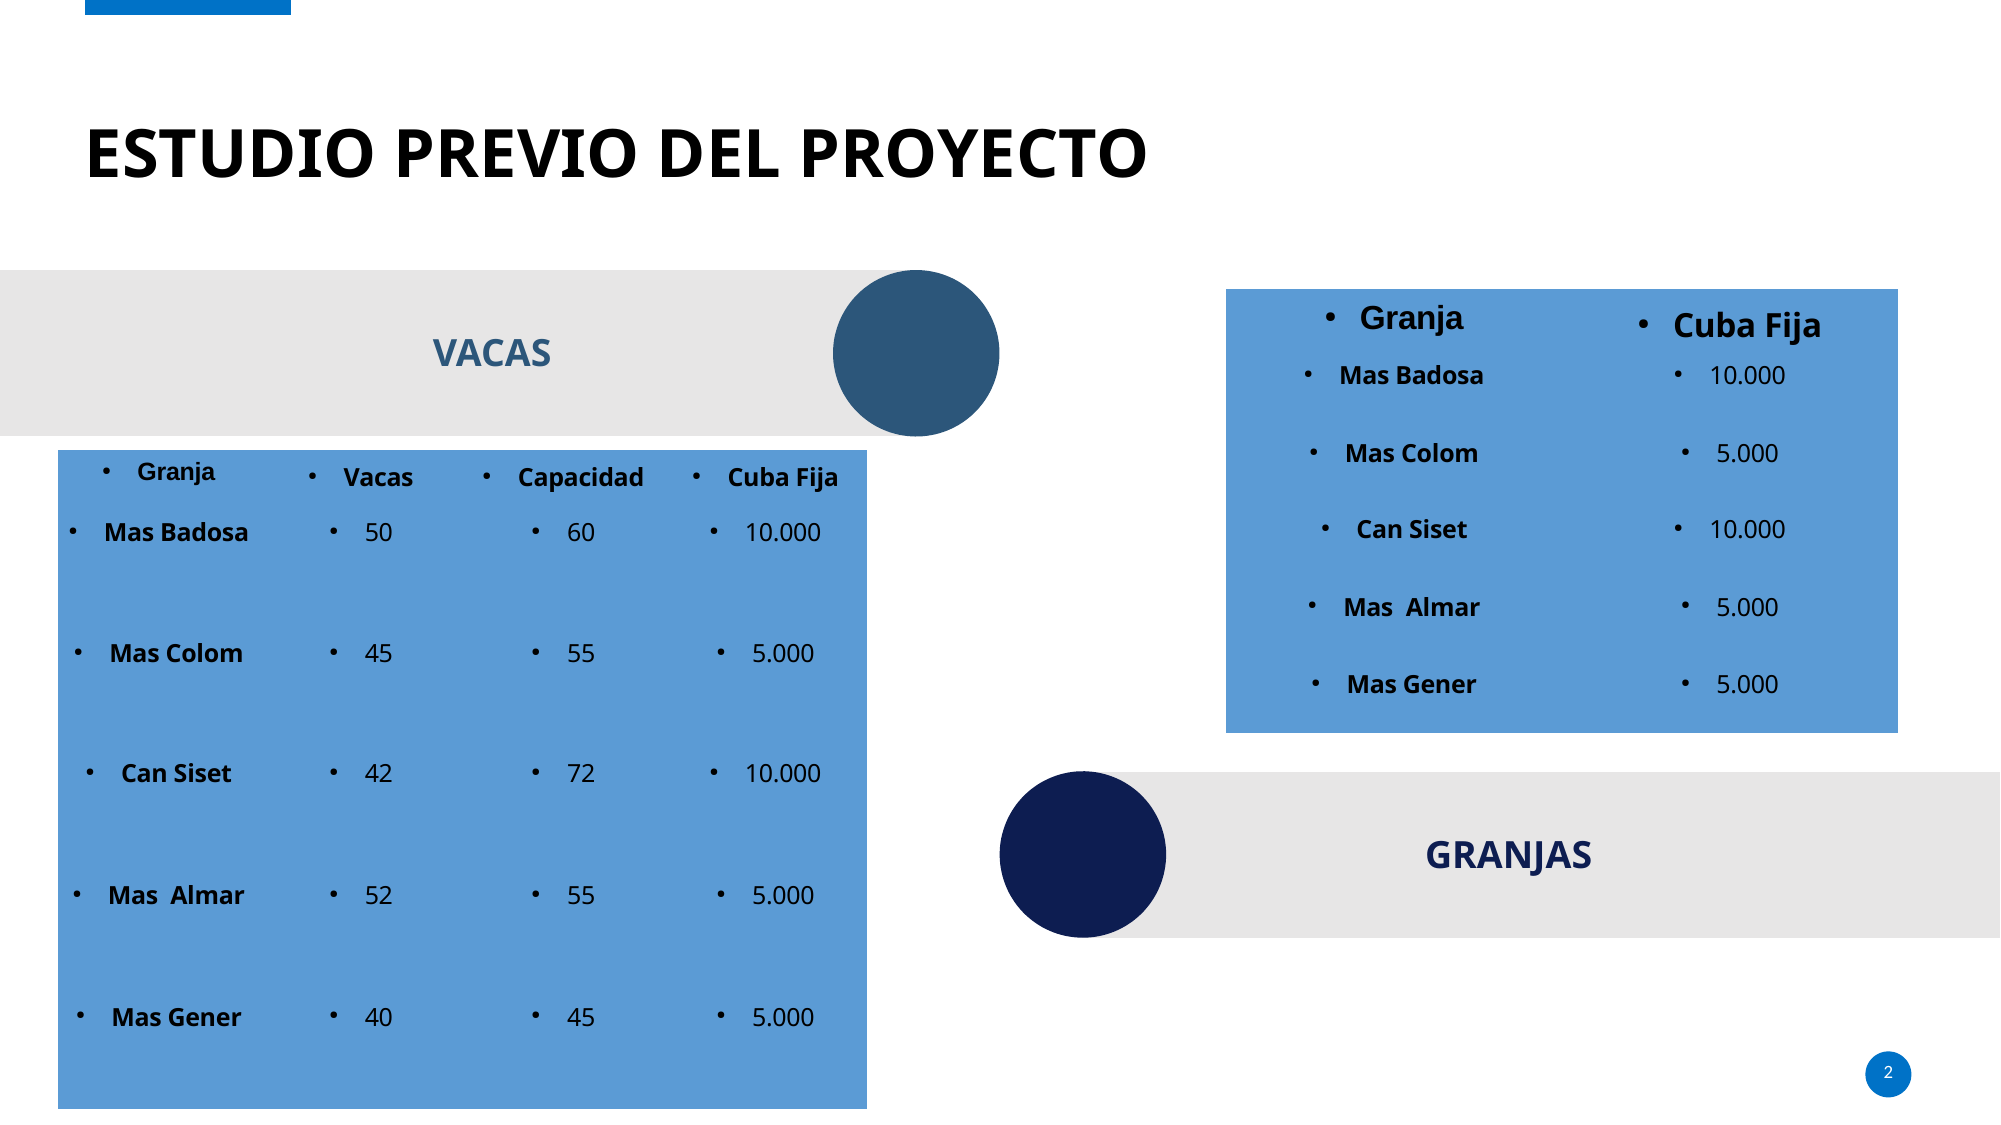

# Estudio previo del proyecto
| Granja | Cuba Fija |
| --- | --- |
| Mas Badosa | 10.000 |
| Mas Colom | 5.000 |
| Can Siset | 10.000 |
| Mas Almar | 5.000 |
| Mas Gener | 5.000 |
VACAS
| Granja | Vacas | Capacidad | Cuba Fija |
| --- | --- | --- | --- |
| Mas Badosa | 50 | 60 | 10.000 |
| Mas Colom | 45 | 55 | 5.000 |
| Can Siset | 42 | 72 | 10.000 |
| Mas Almar | 52 | 55 | 5.000 |
| Mas Gener | 40 | 45 | 5.000 |
gRANJAS